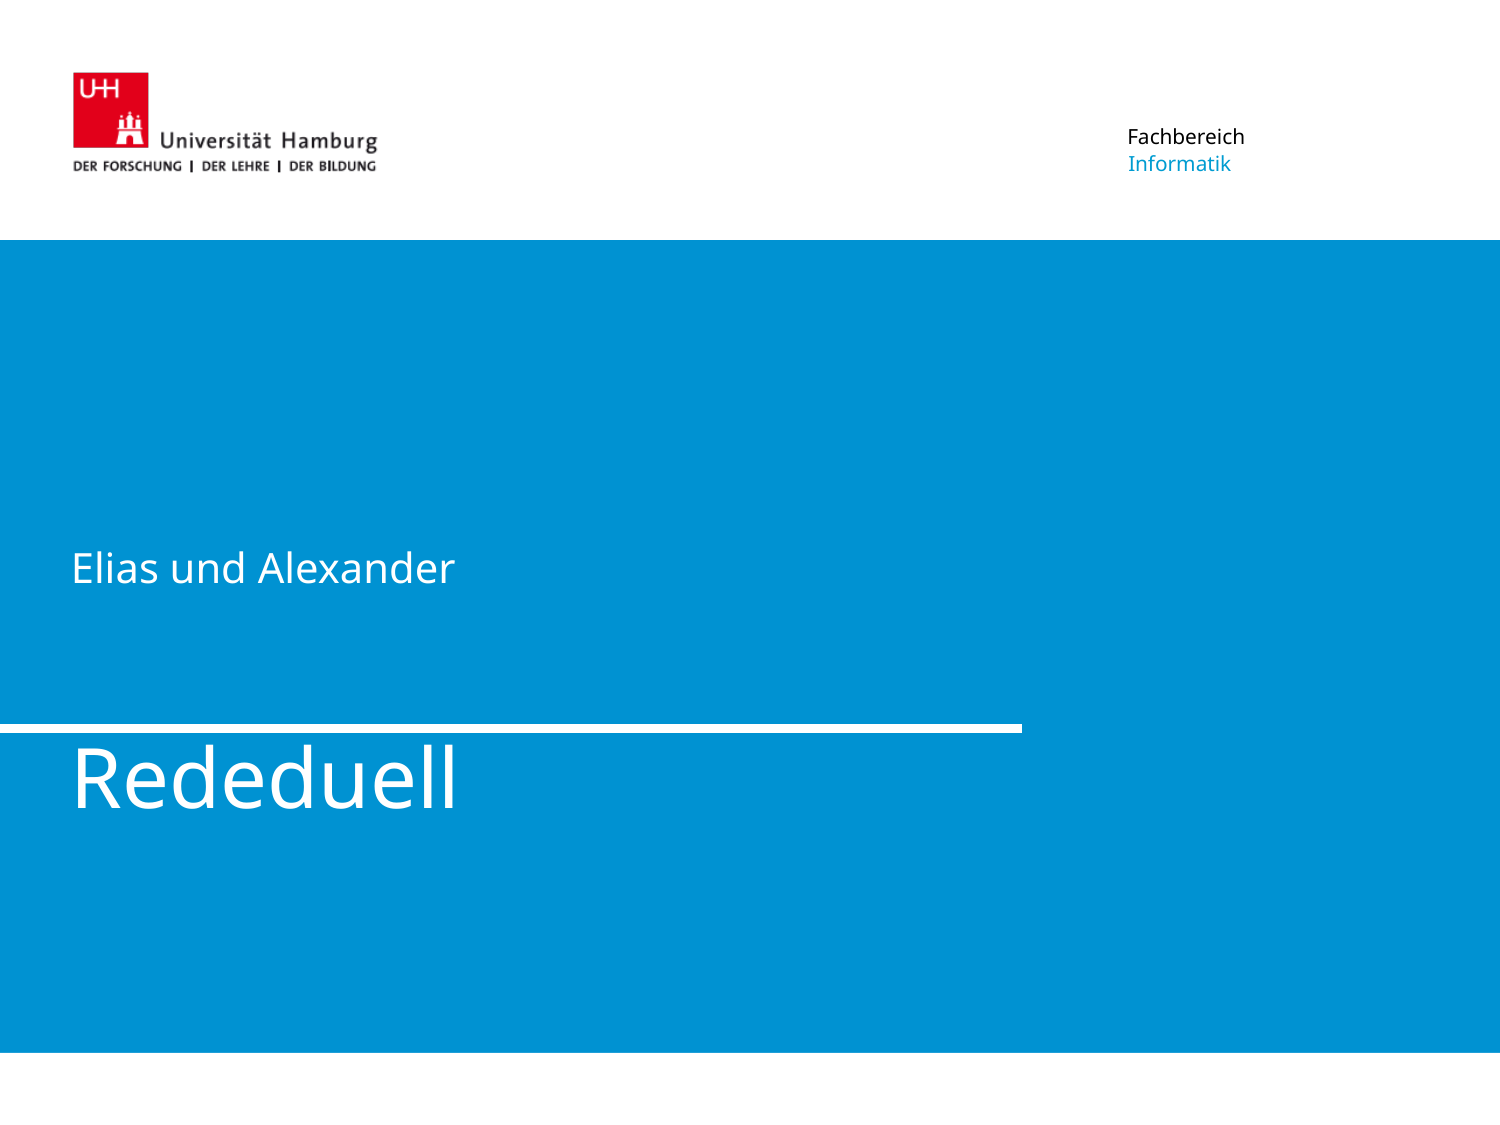

# Fachbereich
Informatik
Elias und Alexander
Rededuell